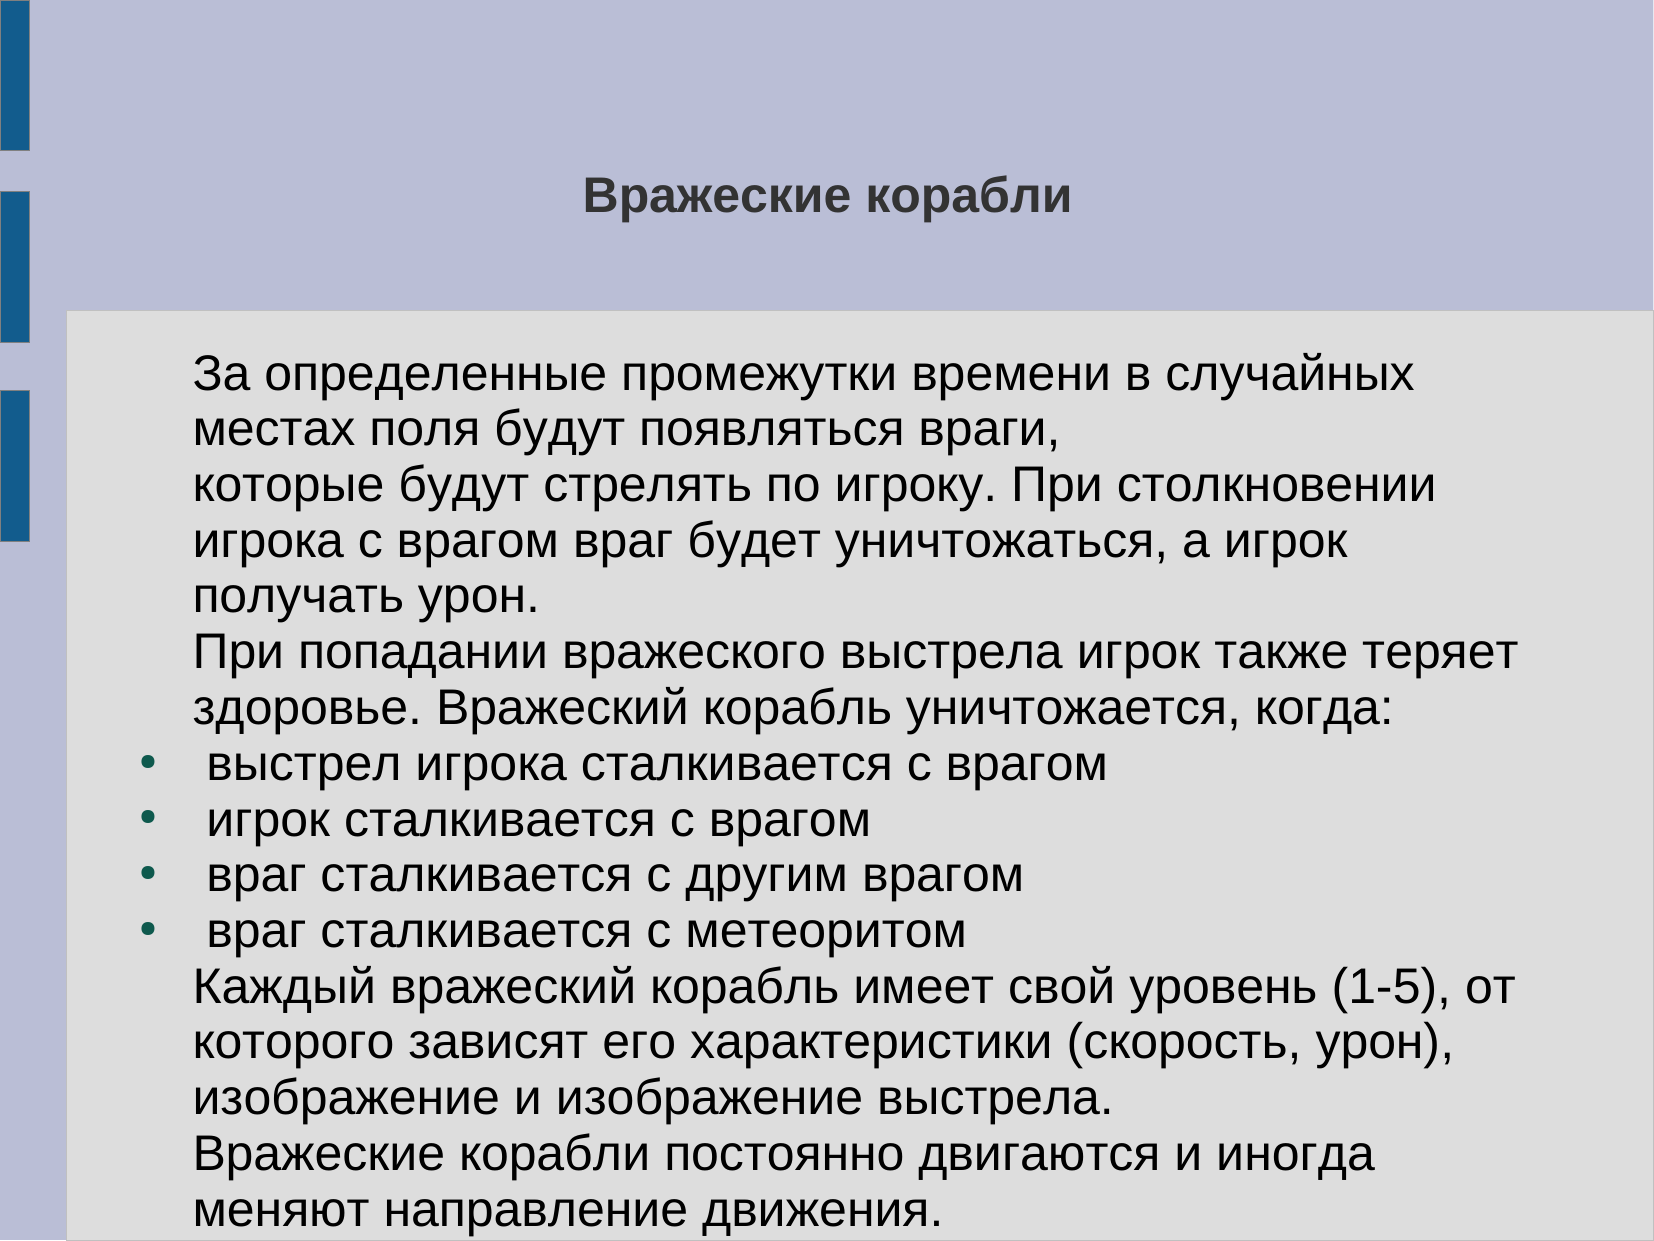

# Вражеские корабли
За определенные промежутки времени в случайных местах поля будут появляться враги,
которые будут стрелять по игроку. При столкновении игрока с врагом враг будет уничтожаться, а игрок получать урон.
При попадании вражеского выстрела игрок также теряет здоровье. Вражеский корабль уничтожается, когда:
 выстрел игрока сталкивается с врагом
 игрок сталкивается с врагом
 враг сталкивается с другим врагом
 враг сталкивается с метеоритом
Каждый вражеский корабль имеет свой уровень (1-5), от которого зависят его характеристики (скорость, урон),
изображение и изображение выстрела.
Вражеские корабли постоянно двигаются и иногда меняют направление движения.